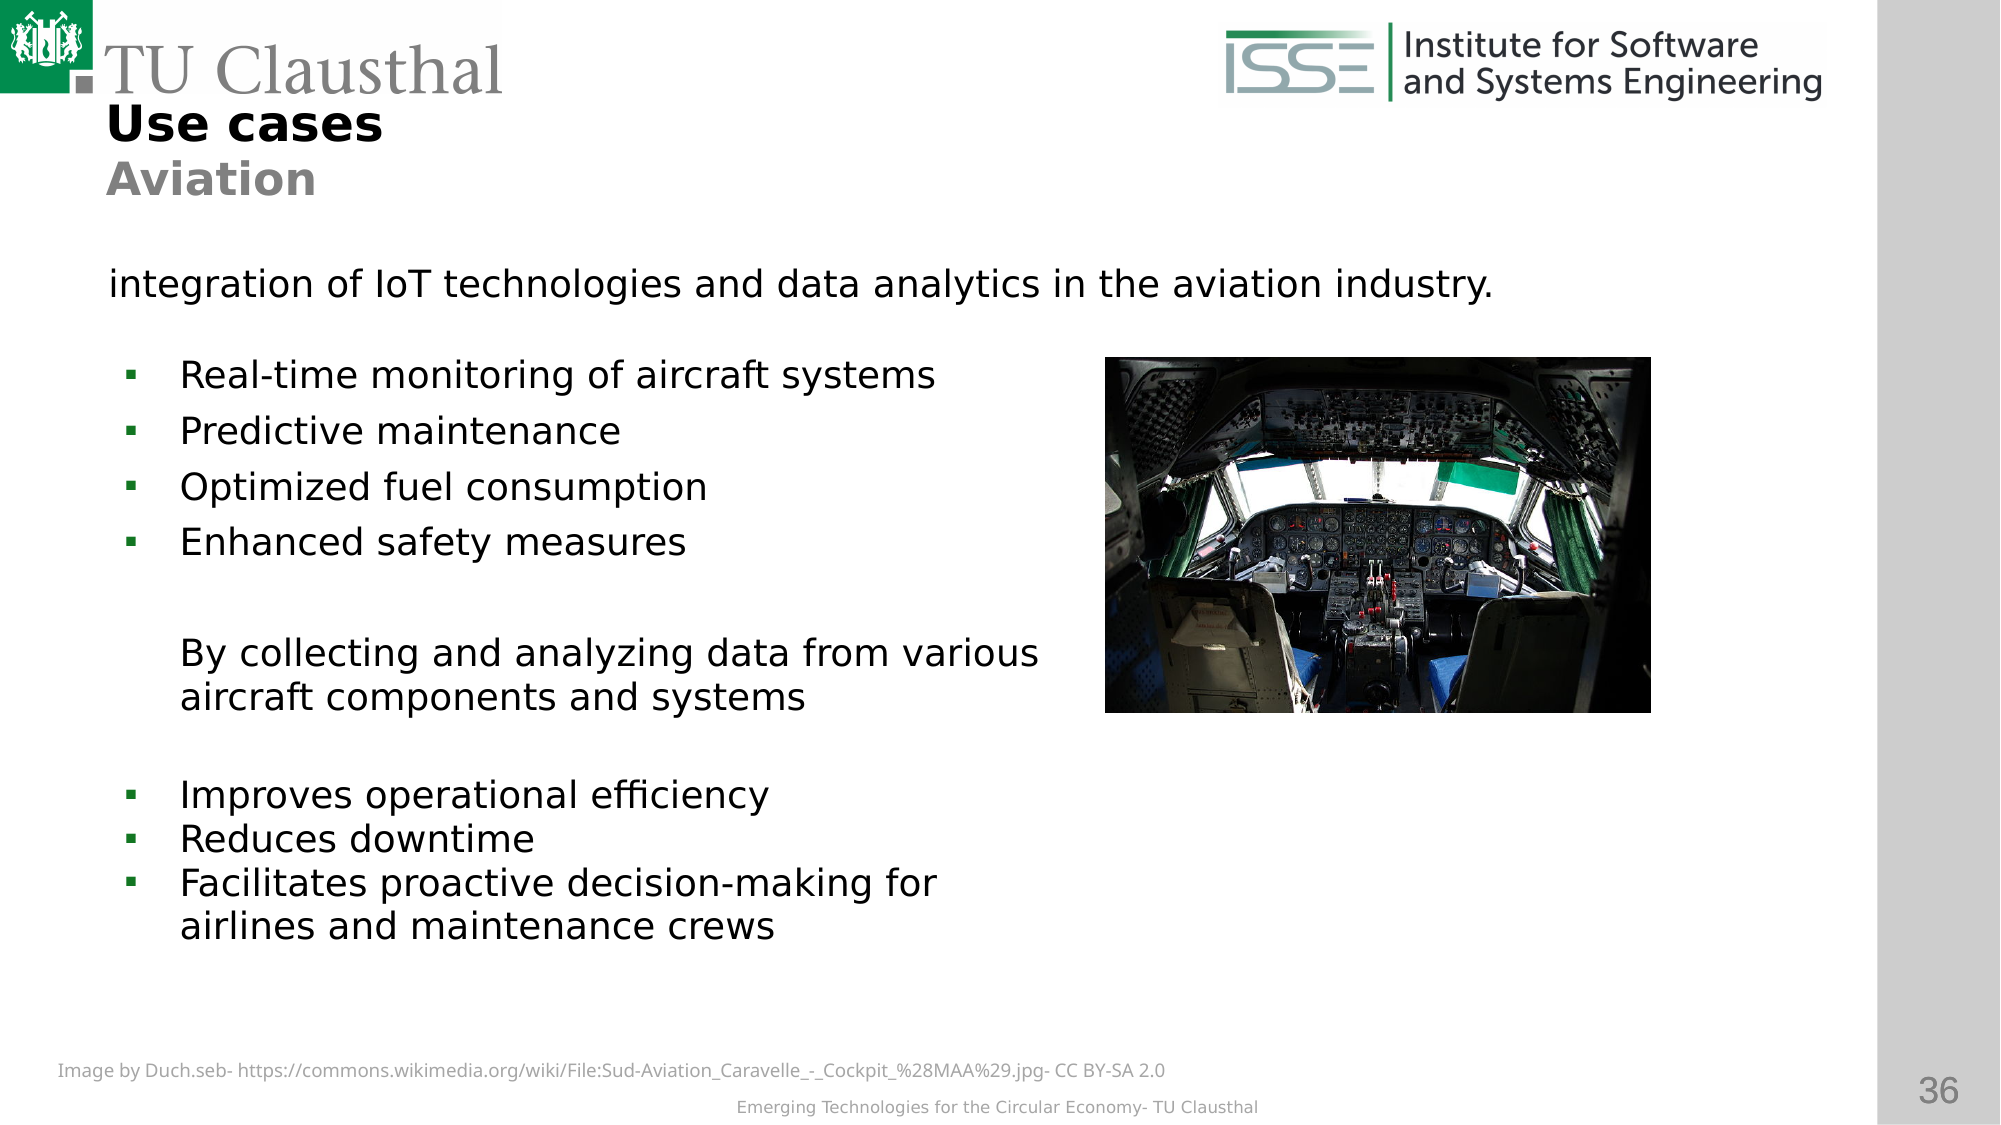

# Use cases Aviation
integration of IoT technologies and data analytics in the aviation industry.
Real-time monitoring of aircraft systems
Predictive maintenance
Optimized fuel consumption
Enhanced safety measures
By collecting and analyzing data from various aircraft components and systems
Improves operational efficiency
Reduces downtime
Facilitates proactive decision-making for airlines and maintenance crews
Image by Duch.seb- https://commons.wikimedia.org/wiki/File:Sud-Aviation_Caravelle_-_Cockpit_%28MAA%29.jpg- CC BY-SA 2.0